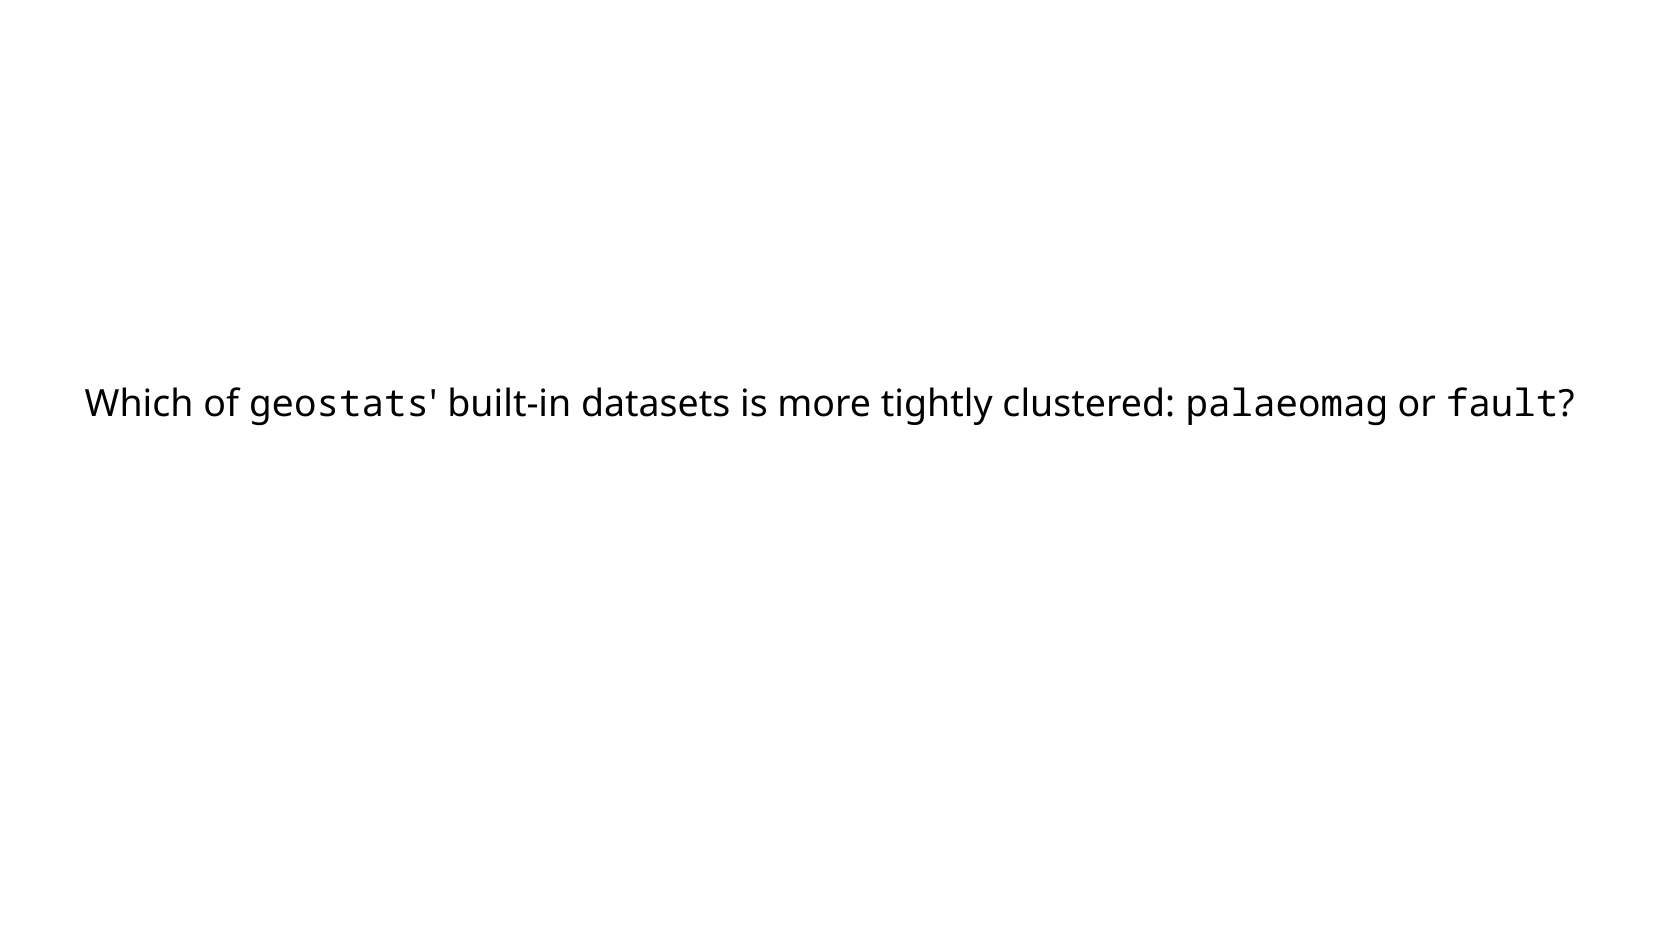

Which of geostats' built-in datasets is more tightly clustered: palaeomag or fault?